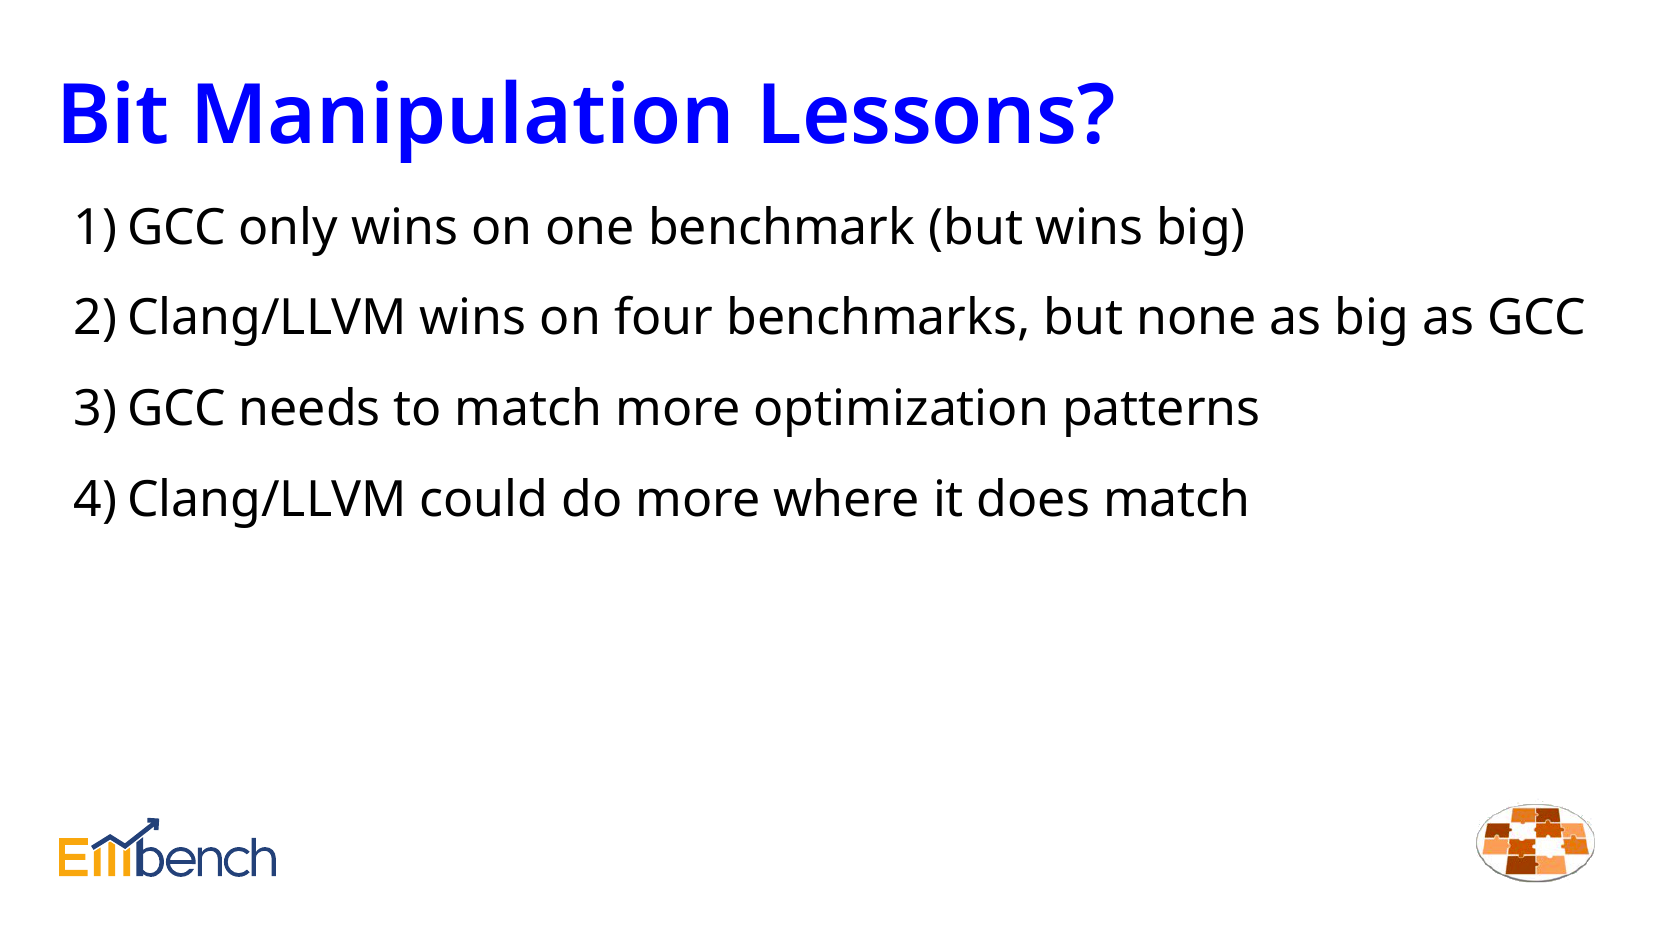

# Bit Manipulation Lessons?
GCC only wins on one benchmark (but wins big)
Clang/LLVM wins on four benchmarks, but none as big as GCC
GCC needs to match more optimization patterns
Clang/LLVM could do more where it does match